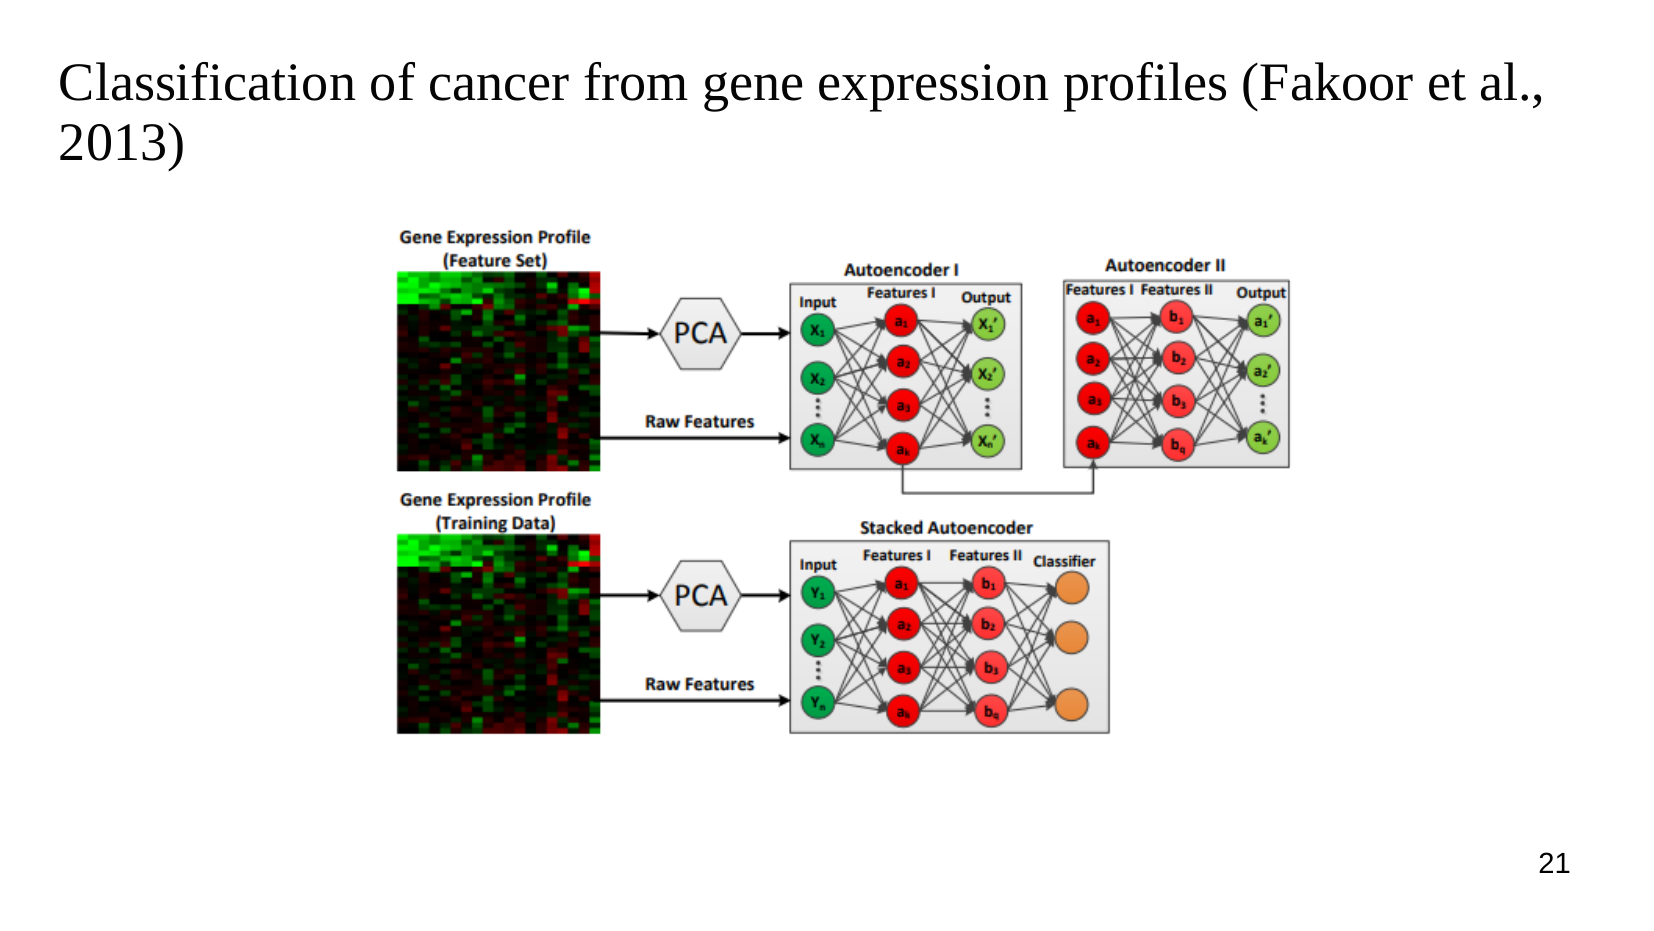

# Classification of cancer from gene expression profiles (Fakoor et al., 2013)
21